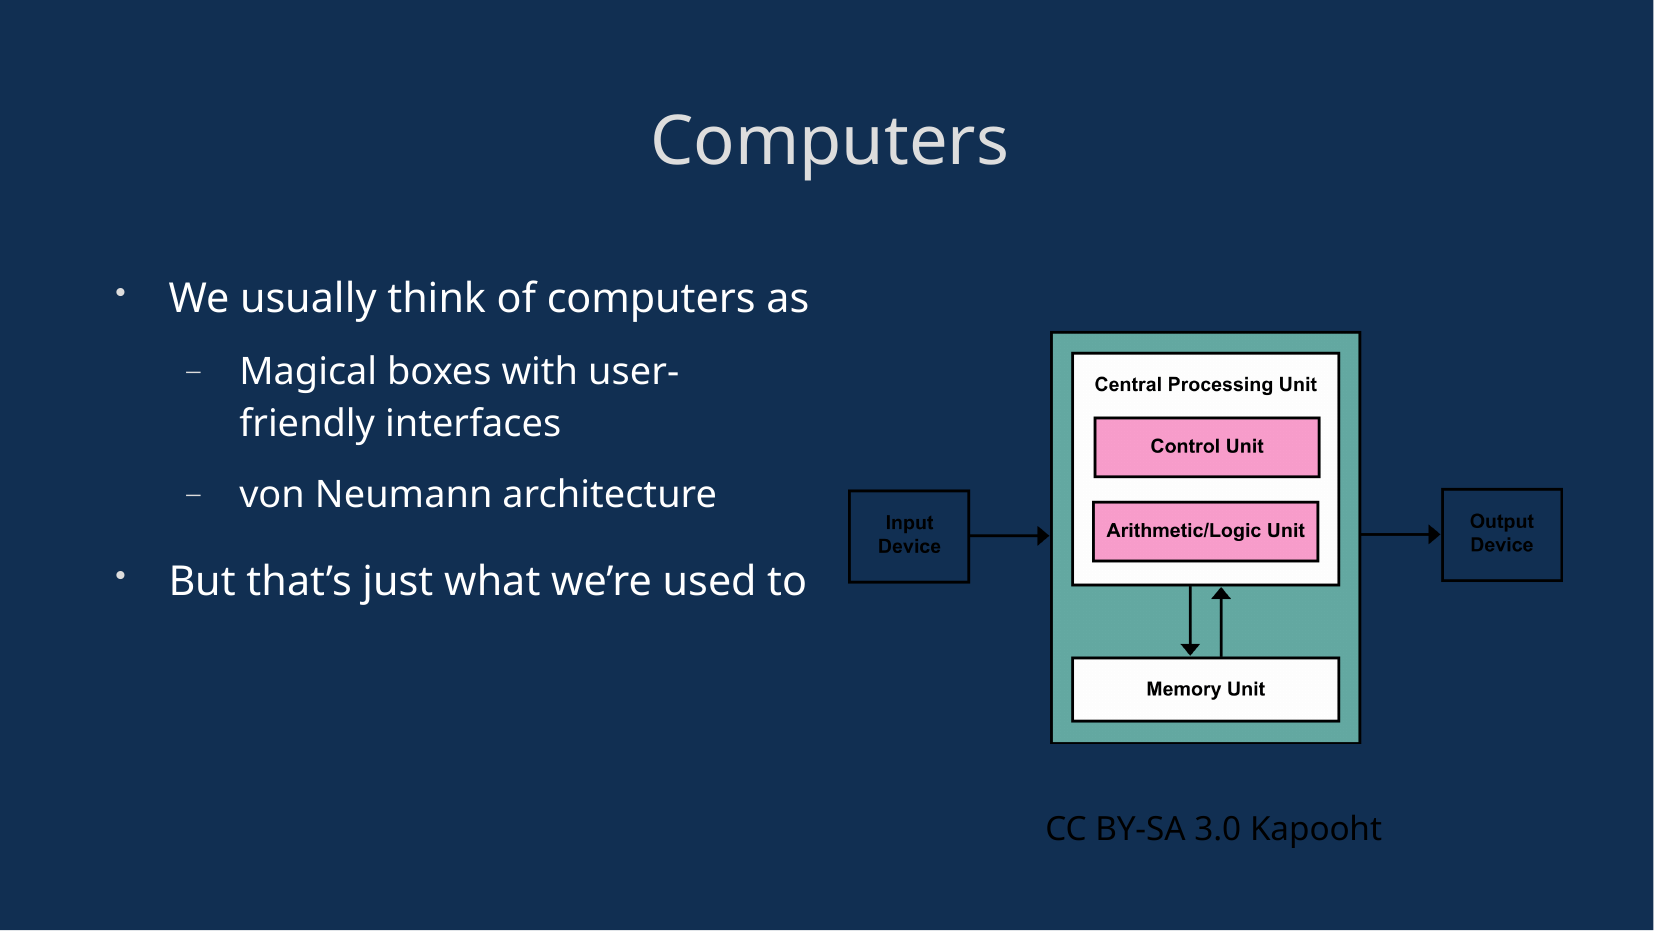

# Computers
We usually think of computers as
Magical boxes with user-friendly interfaces
von Neumann architecture
But that’s just what we’re used to
CC BY-SA 3.0 Kapooht